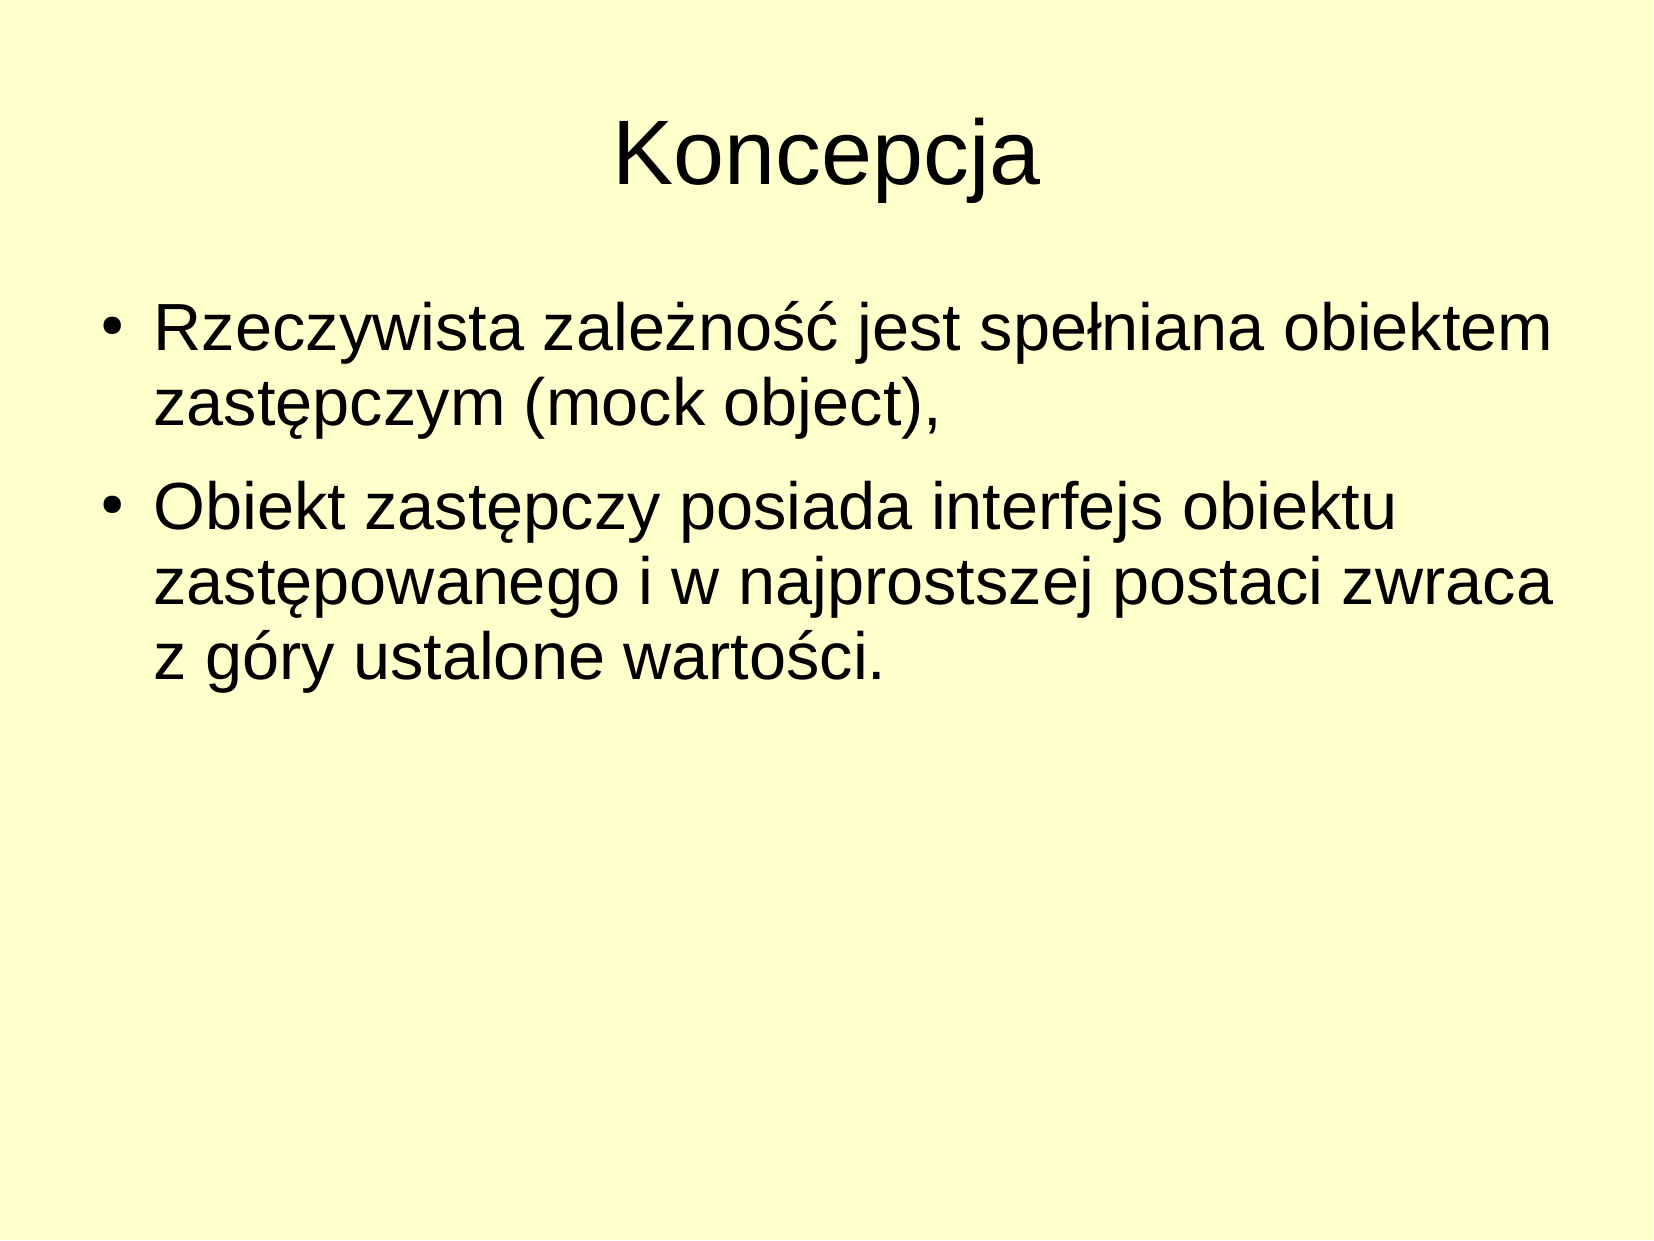

# Koncepcja
Rzeczywista zależność jest spełniana obiektem zastępczym (mock object),
Obiekt zastępczy posiada interfejs obiektu zastępowanego i w najprostszej postaci zwraca z góry ustalone wartości.